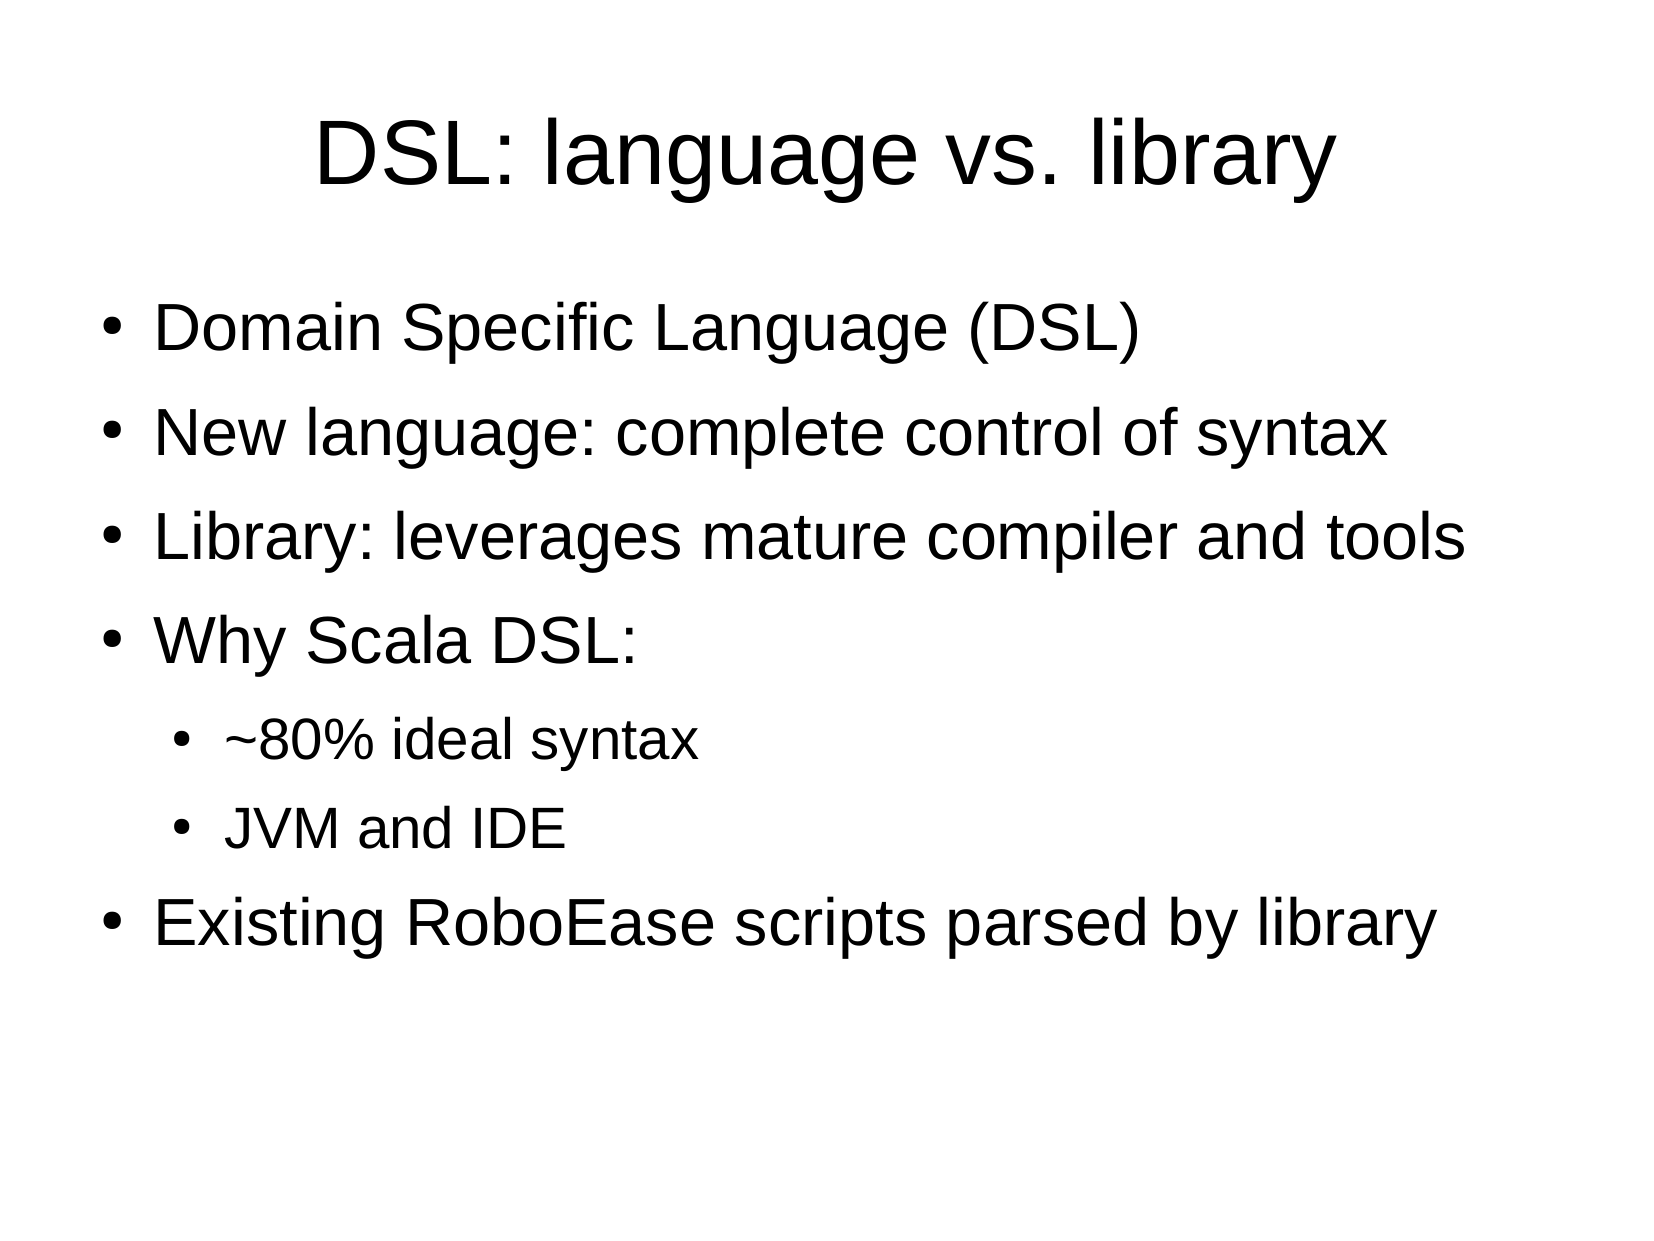

# DSL: language vs. library
Domain Specific Language (DSL)
New language: complete control of syntax
Library: leverages mature compiler and tools
Why Scala DSL:
~80% ideal syntax
JVM and IDE
Existing RoboEase scripts parsed by library